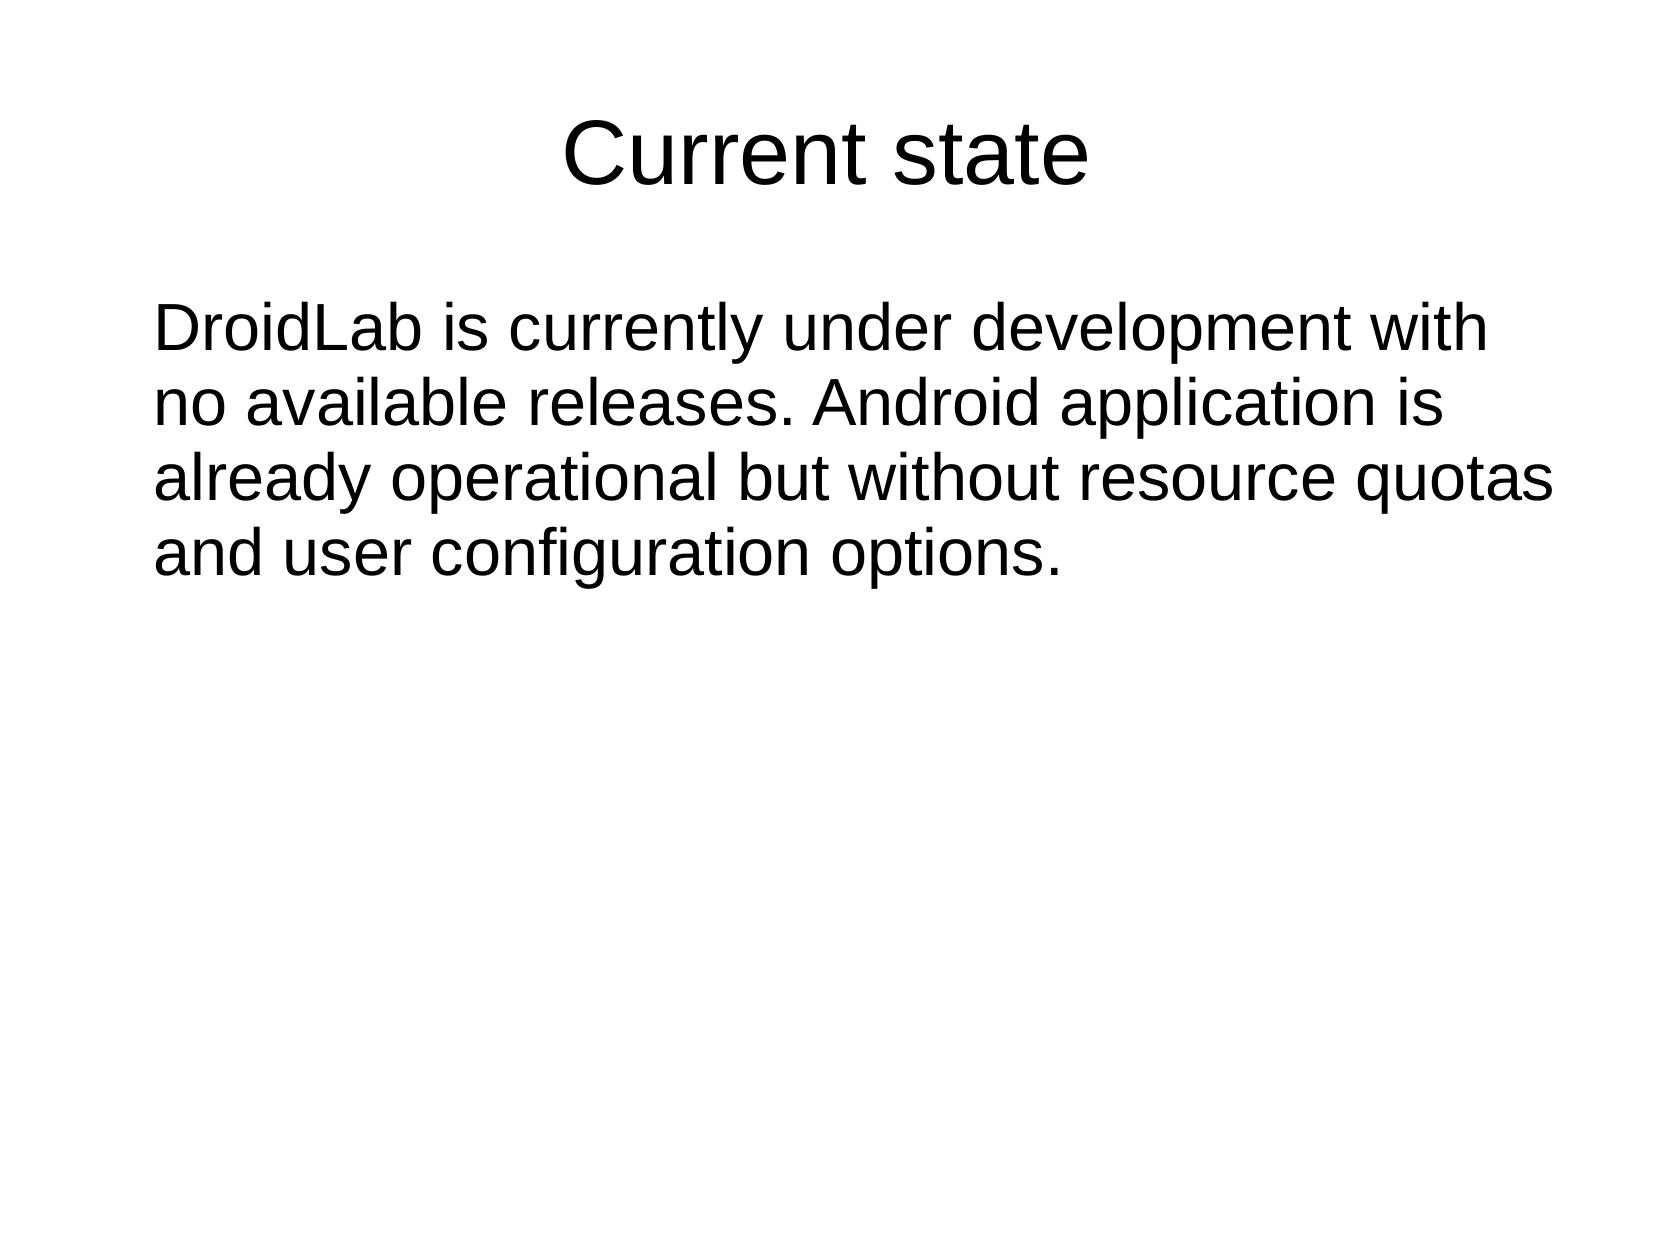

# Current state
DroidLab is currently under development with no available releases. Android application is already operational but without resource quotas and user configuration options.